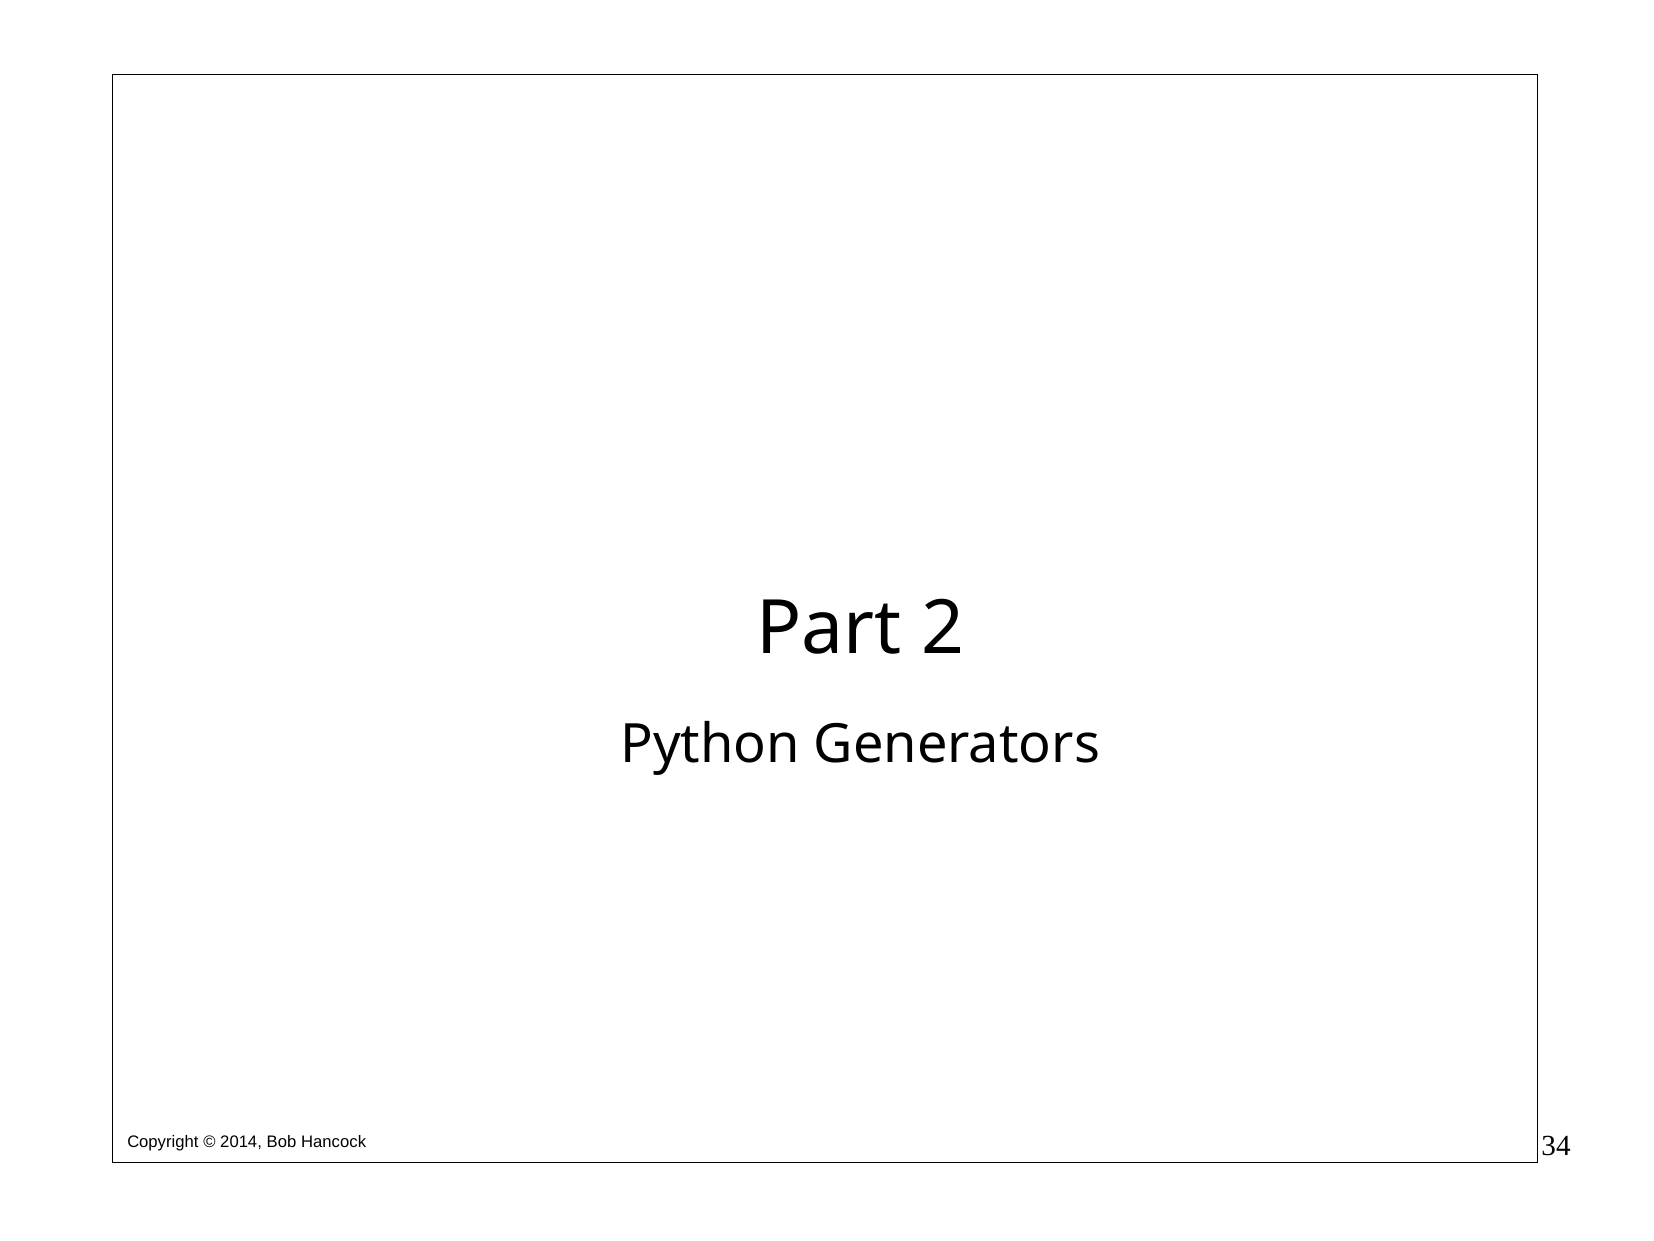

#
Part 2
Python Generators
Copyright © 2014, Bob Hancock
34